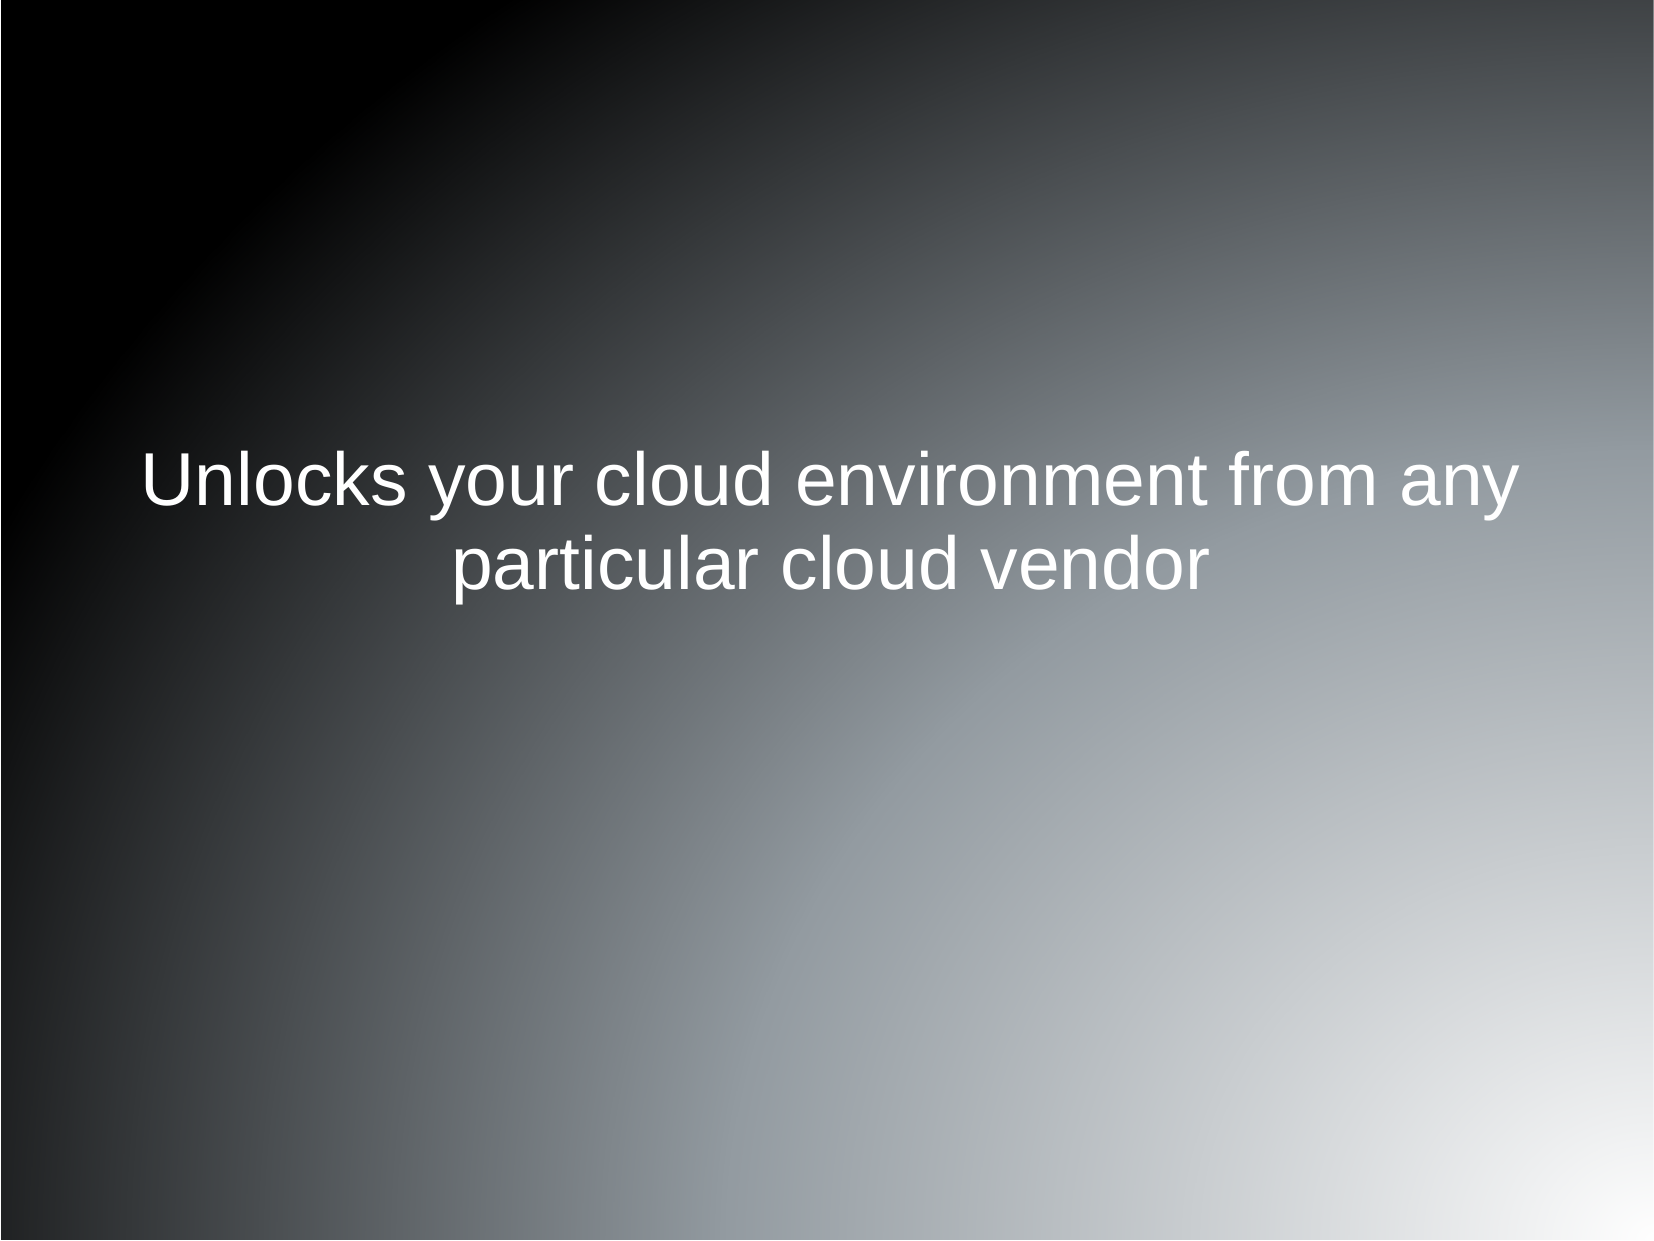

# Unlocks your cloud environment from any particular cloud vendor